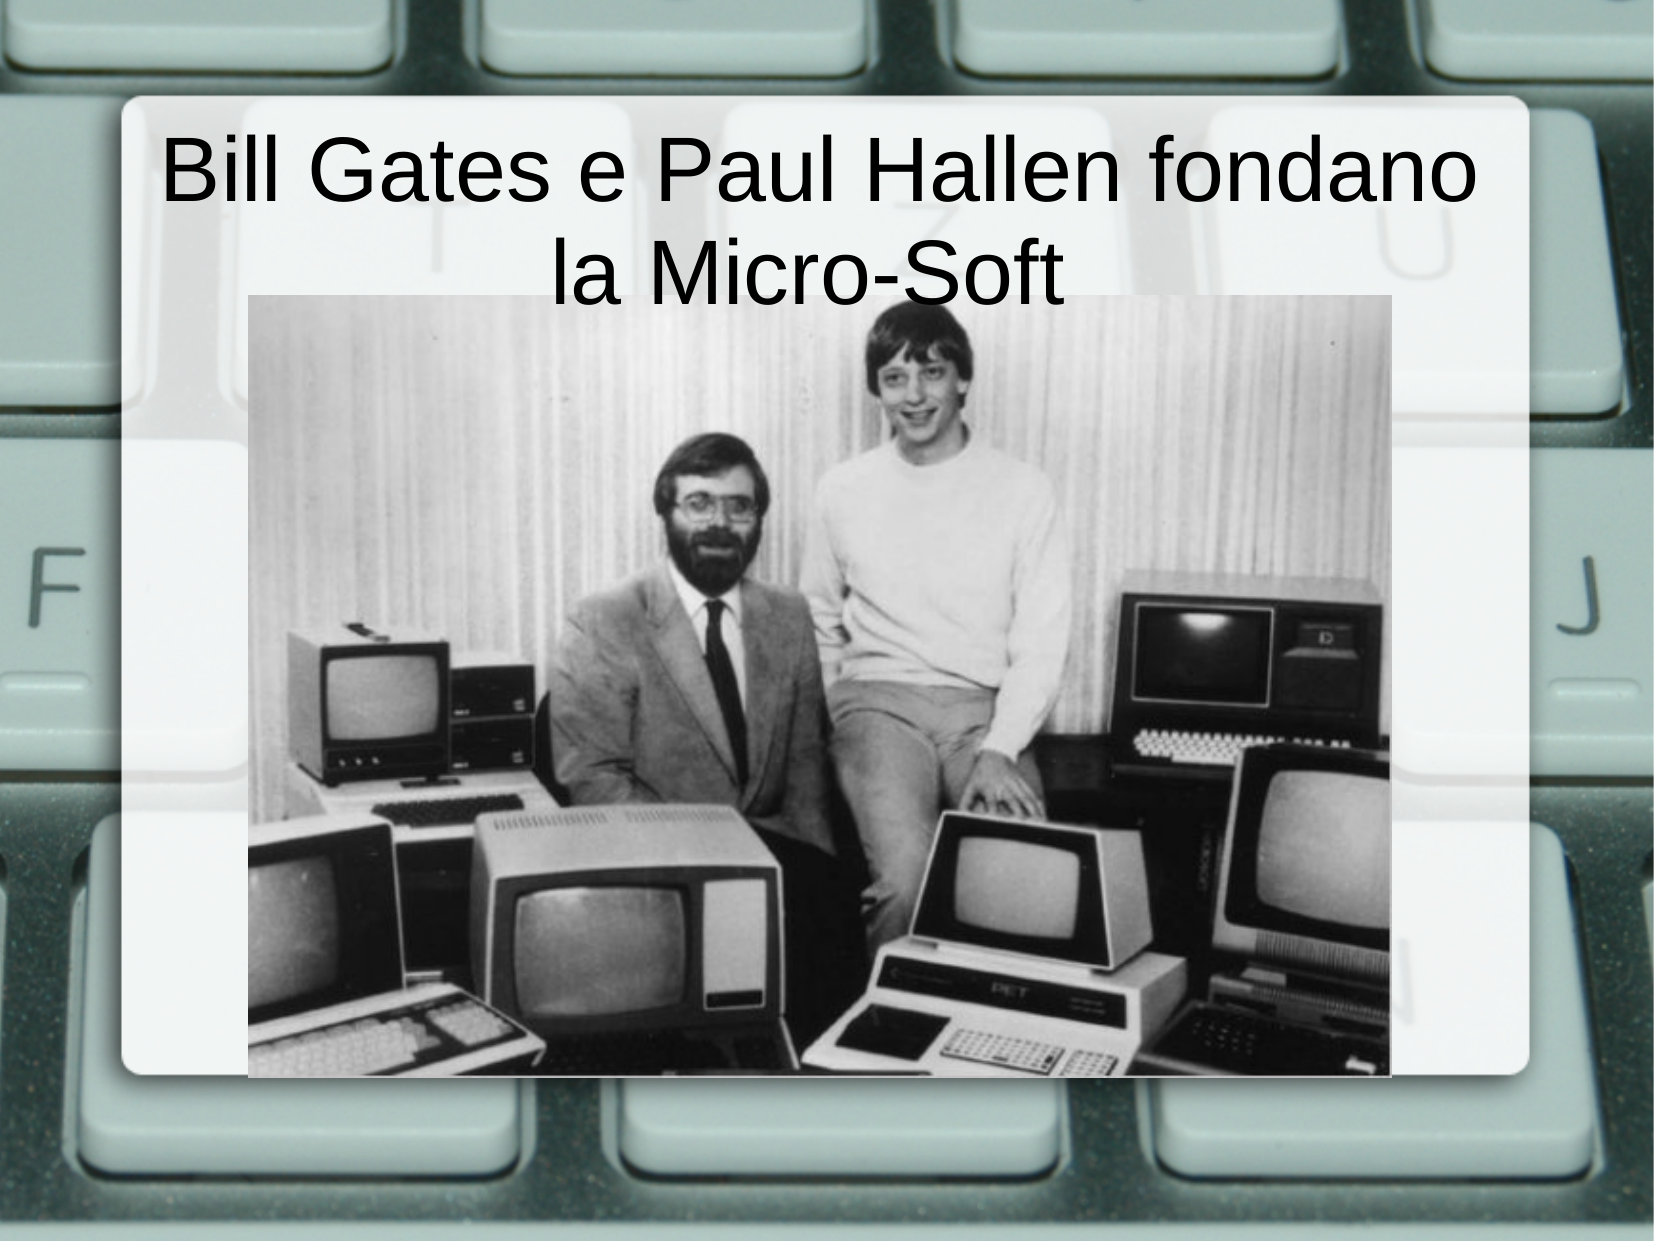

# Bill Gates e Paul Hallen fondano la Micro-Soft